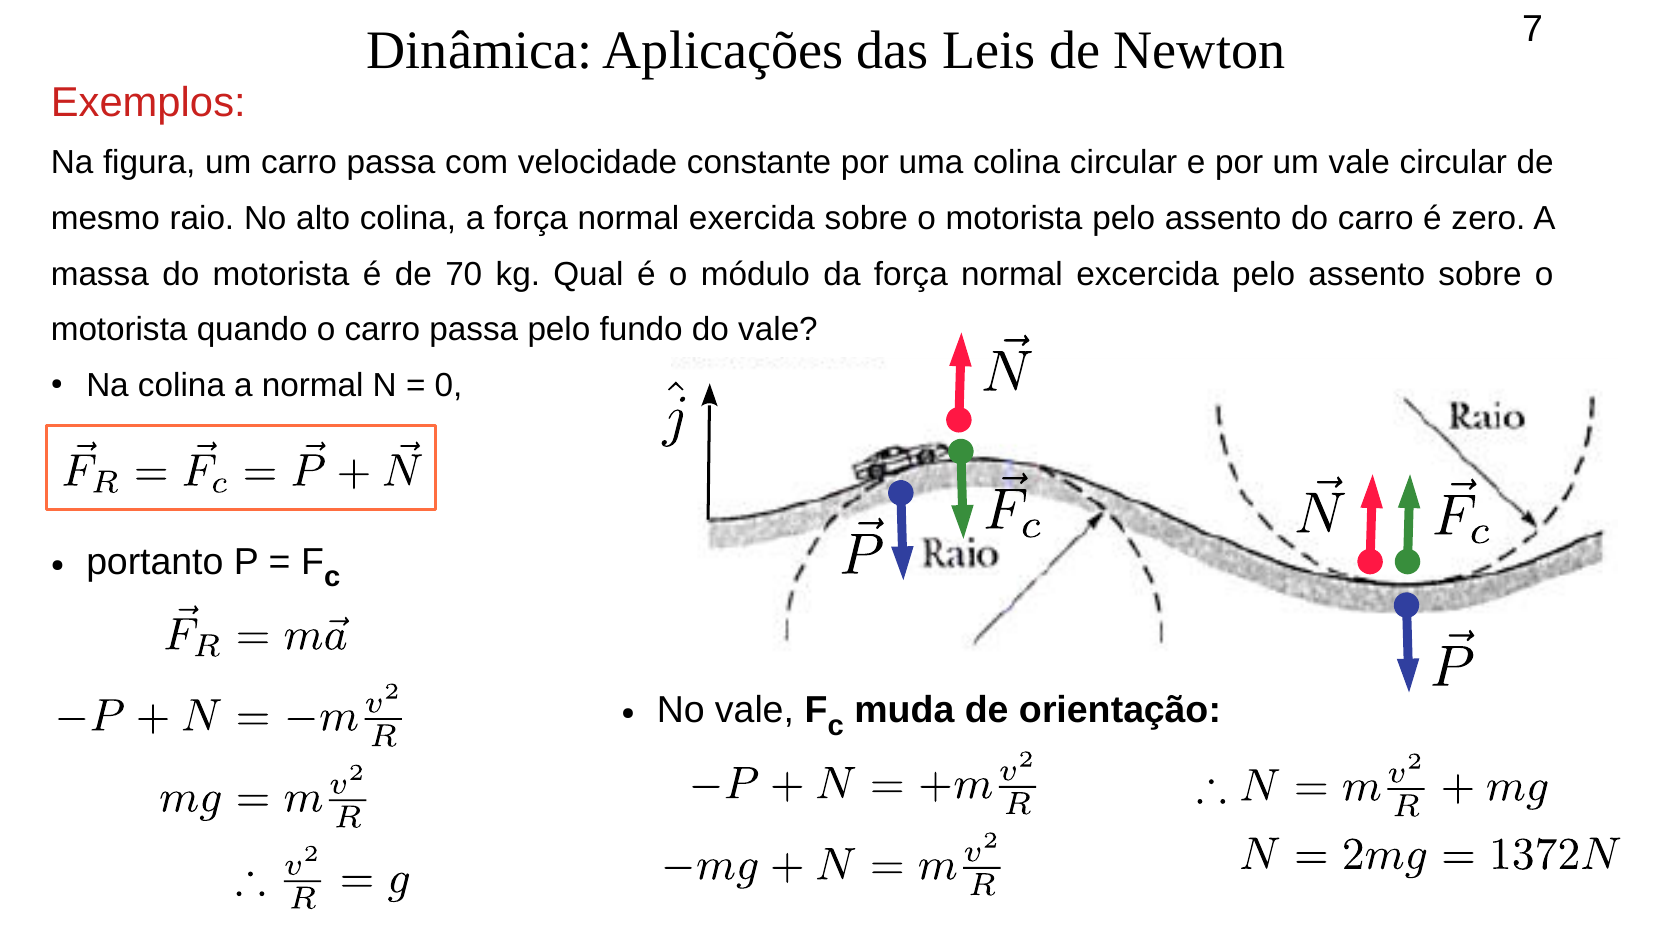

Dinâmica: Aplicações das Leis de Newton
Exemplos:
Na figura, um carro passa com velocidade constante por uma colina circular e por um vale circular de mesmo raio. No alto colina, a força normal exercida sobre o motorista pelo assento do carro é zero. A massa do motorista é de 70 kg. Qual é o módulo da força normal excercida pelo assento sobre o motorista quando o carro passa pelo fundo do vale?
Na colina a normal N = 0,
portanto P = Fc
No vale, Fc muda de orientação: